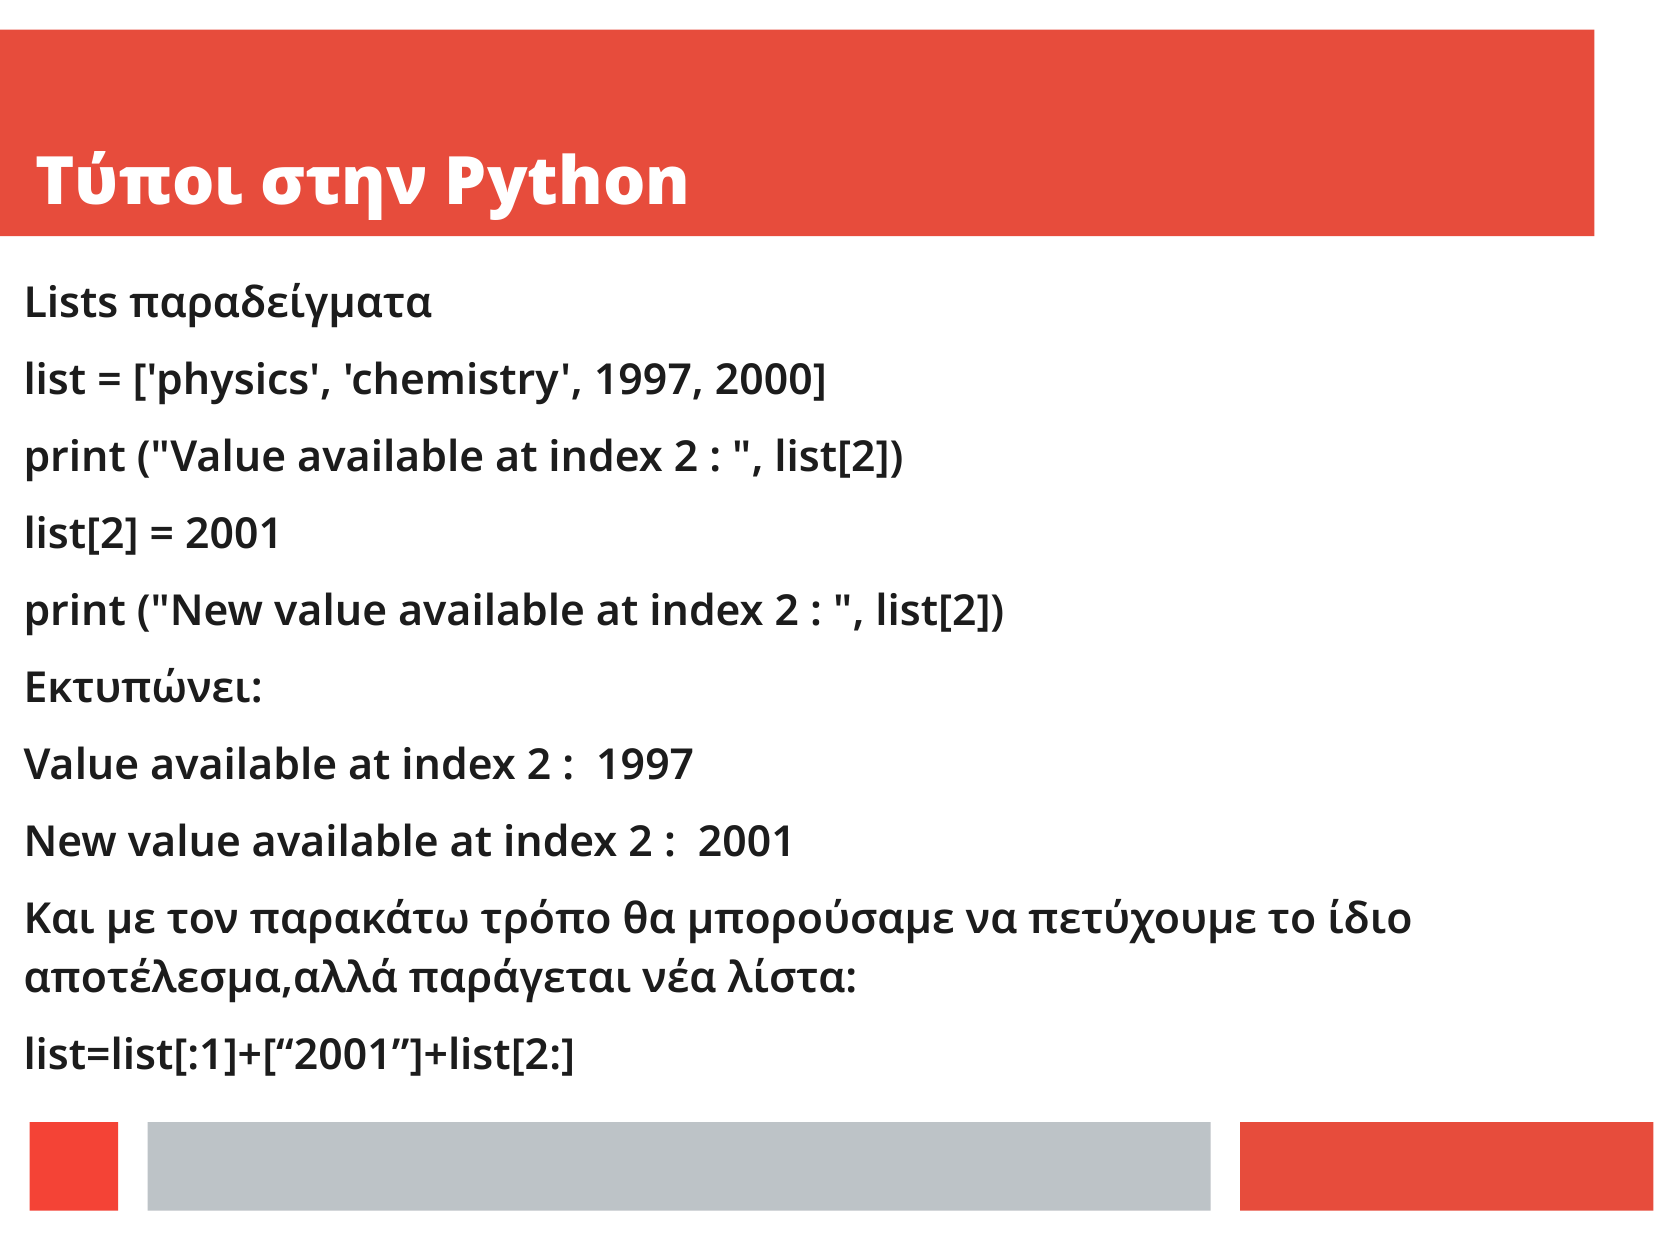

# Tύποι στην Python
Lists παραδείγματα
list = ['physics', 'chemistry', 1997, 2000]
print ("Value available at index 2 : ", list[2])
list[2] = 2001
print ("New value available at index 2 : ", list[2])
Εκτυπώνει:
Value available at index 2 : 1997
New value available at index 2 : 2001
Και με τον παρακάτω τρόπο θα μπορούσαμε να πετύχουμε το ίδιο αποτέλεσμα,αλλά παράγεται νέα λίστα:
list=list[:1]+[“2001”]+list[2:]